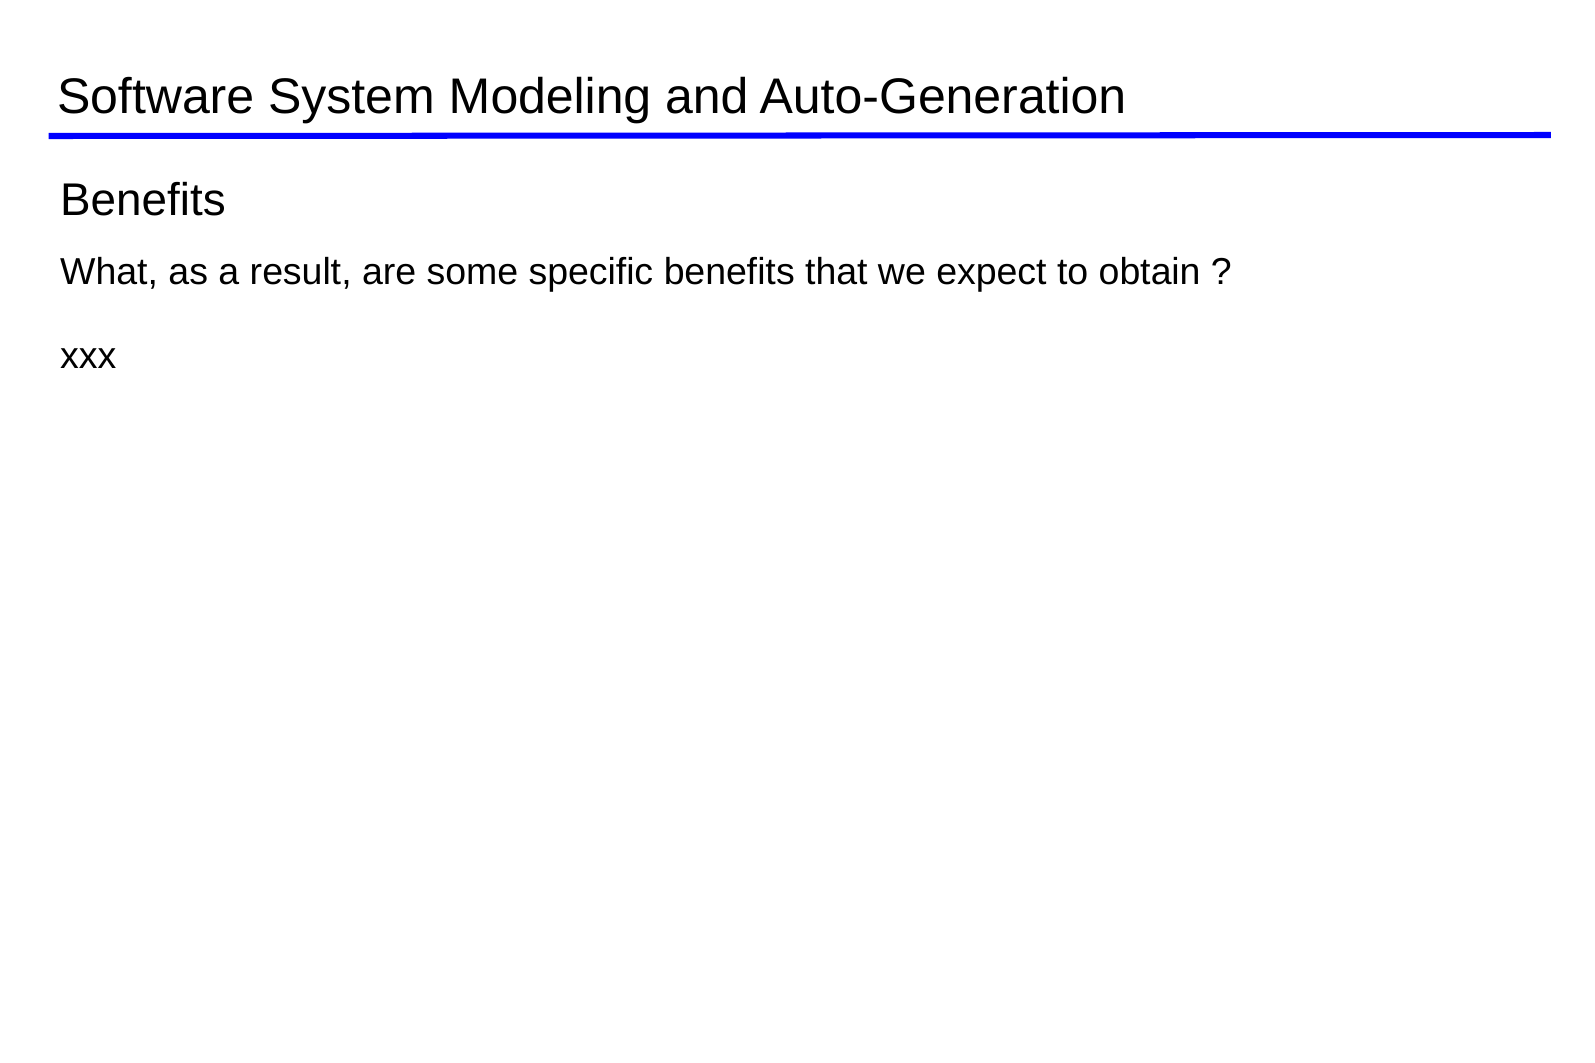

Software System Modeling and Auto-Generation
Benefits
What, as a result, are some specific benefits that we expect to obtain ?
xxx